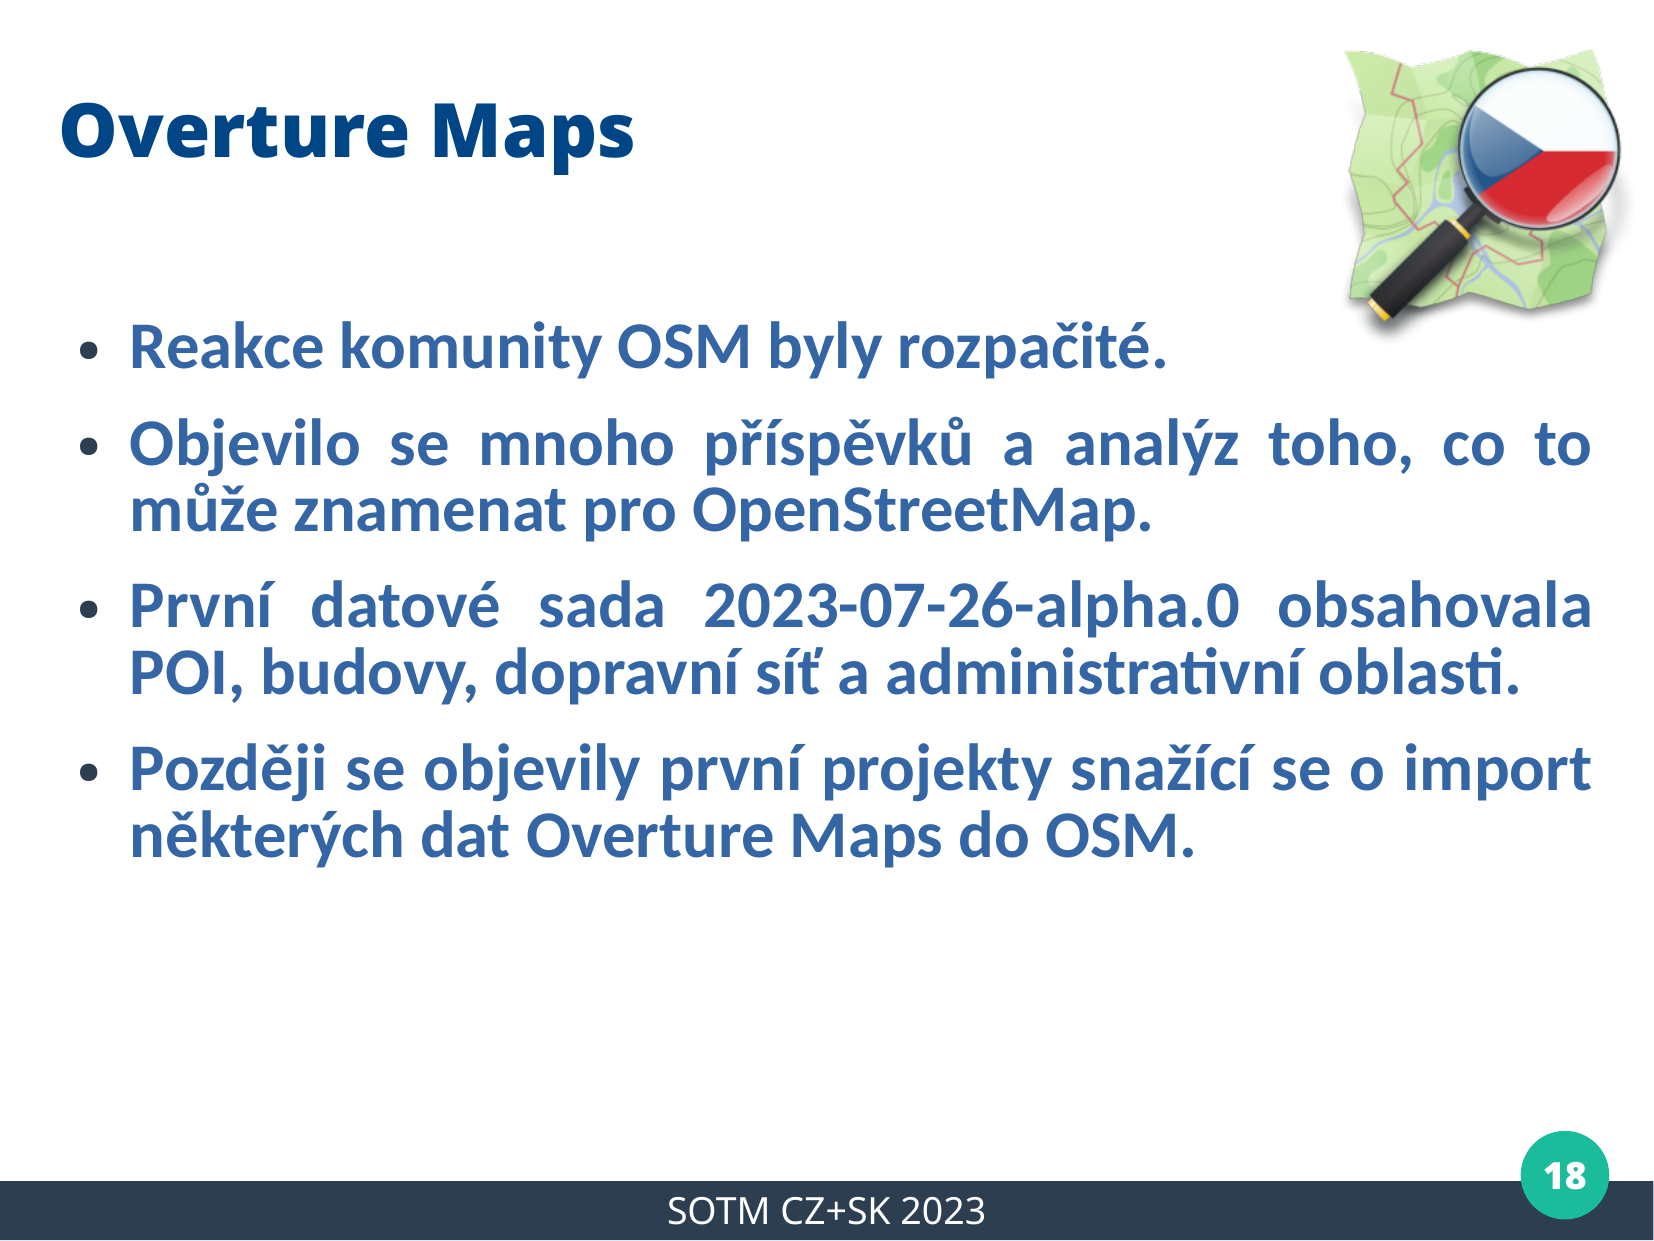

# Overture Maps
Reakce komunity OSM byly rozpačité.
Objevilo se mnoho příspěvků a analýz toho, co to může znamenat pro OpenStreetMap.
První datové sada 2023-07-26-alpha.0 obsahovala POI, budovy, dopravní síť a administrativní oblasti.
Později se objevily první projekty snažící se o import některých dat Overture Maps do OSM.
18
SOTM CZ+SK 2023